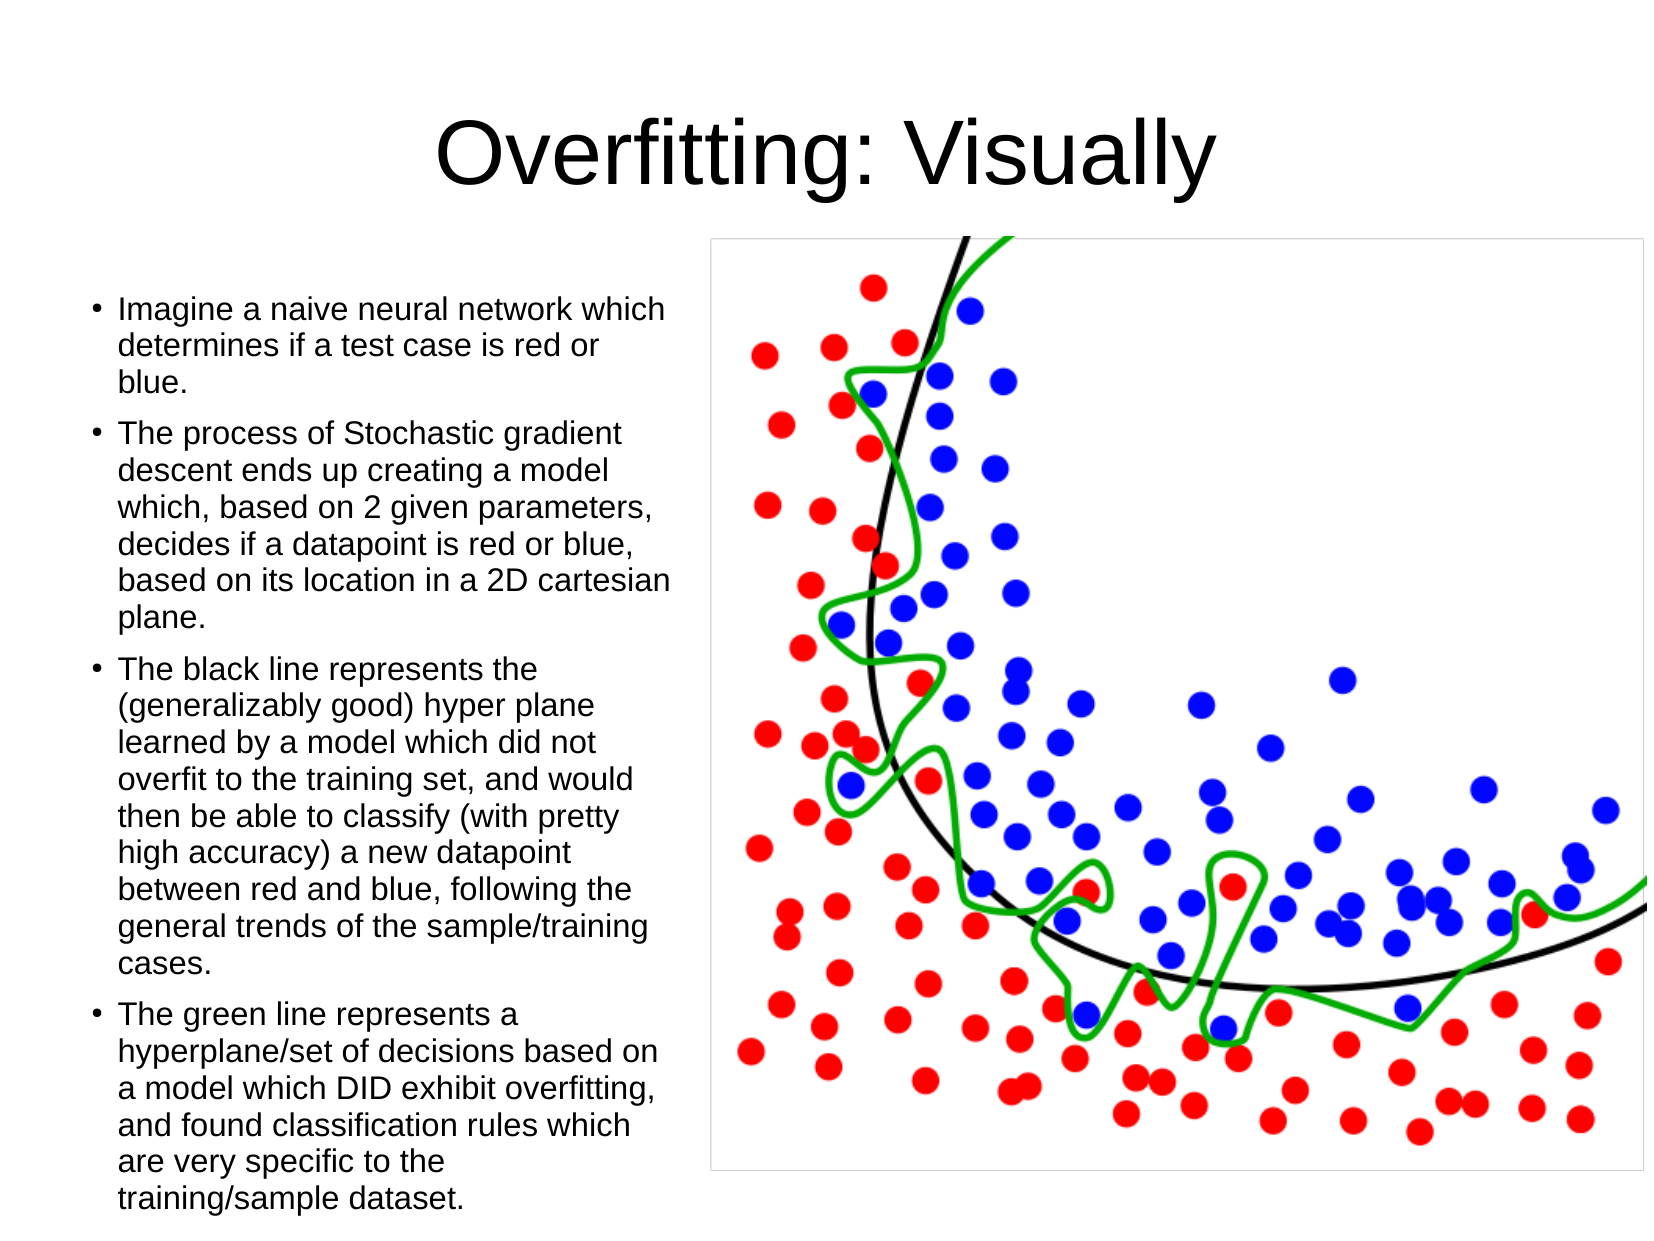

# Overfitting: Visually
Imagine a naive neural network which determines if a test case is red or blue.
The process of Stochastic gradient descent ends up creating a model which, based on 2 given parameters, decides if a datapoint is red or blue, based on its location in a 2D cartesian plane.
The black line represents the (generalizably good) hyper plane learned by a model which did not overfit to the training set, and would then be able to classify (with pretty high accuracy) a new datapoint between red and blue, following the general trends of the sample/training cases.
The green line represents a hyperplane/set of decisions based on a model which DID exhibit overfitting, and found classification rules which are very specific to the training/sample dataset.